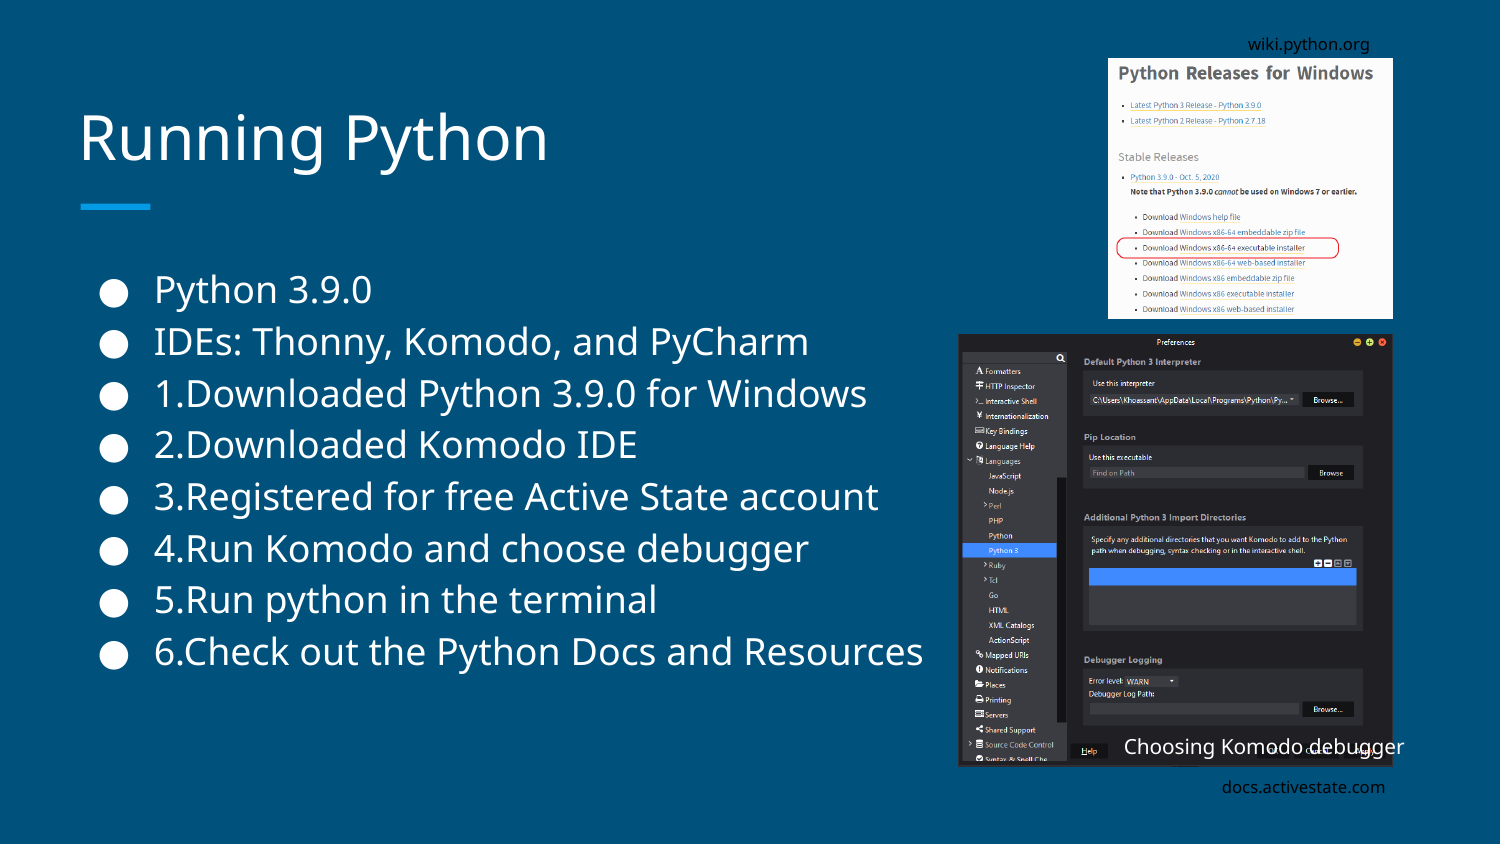

wiki.python.org
# Running Python
Python 3.9.0
IDEs: Thonny, Komodo, and PyCharm
1.Downloaded Python 3.9.0 for Windows
2.Downloaded Komodo IDE
3.Registered for free Active State account
4.Run Komodo and choose debugger
5.Run python in the terminal
6.Check out the Python Docs and Resources
Choosing Komodo debugger
docs.activestate.com